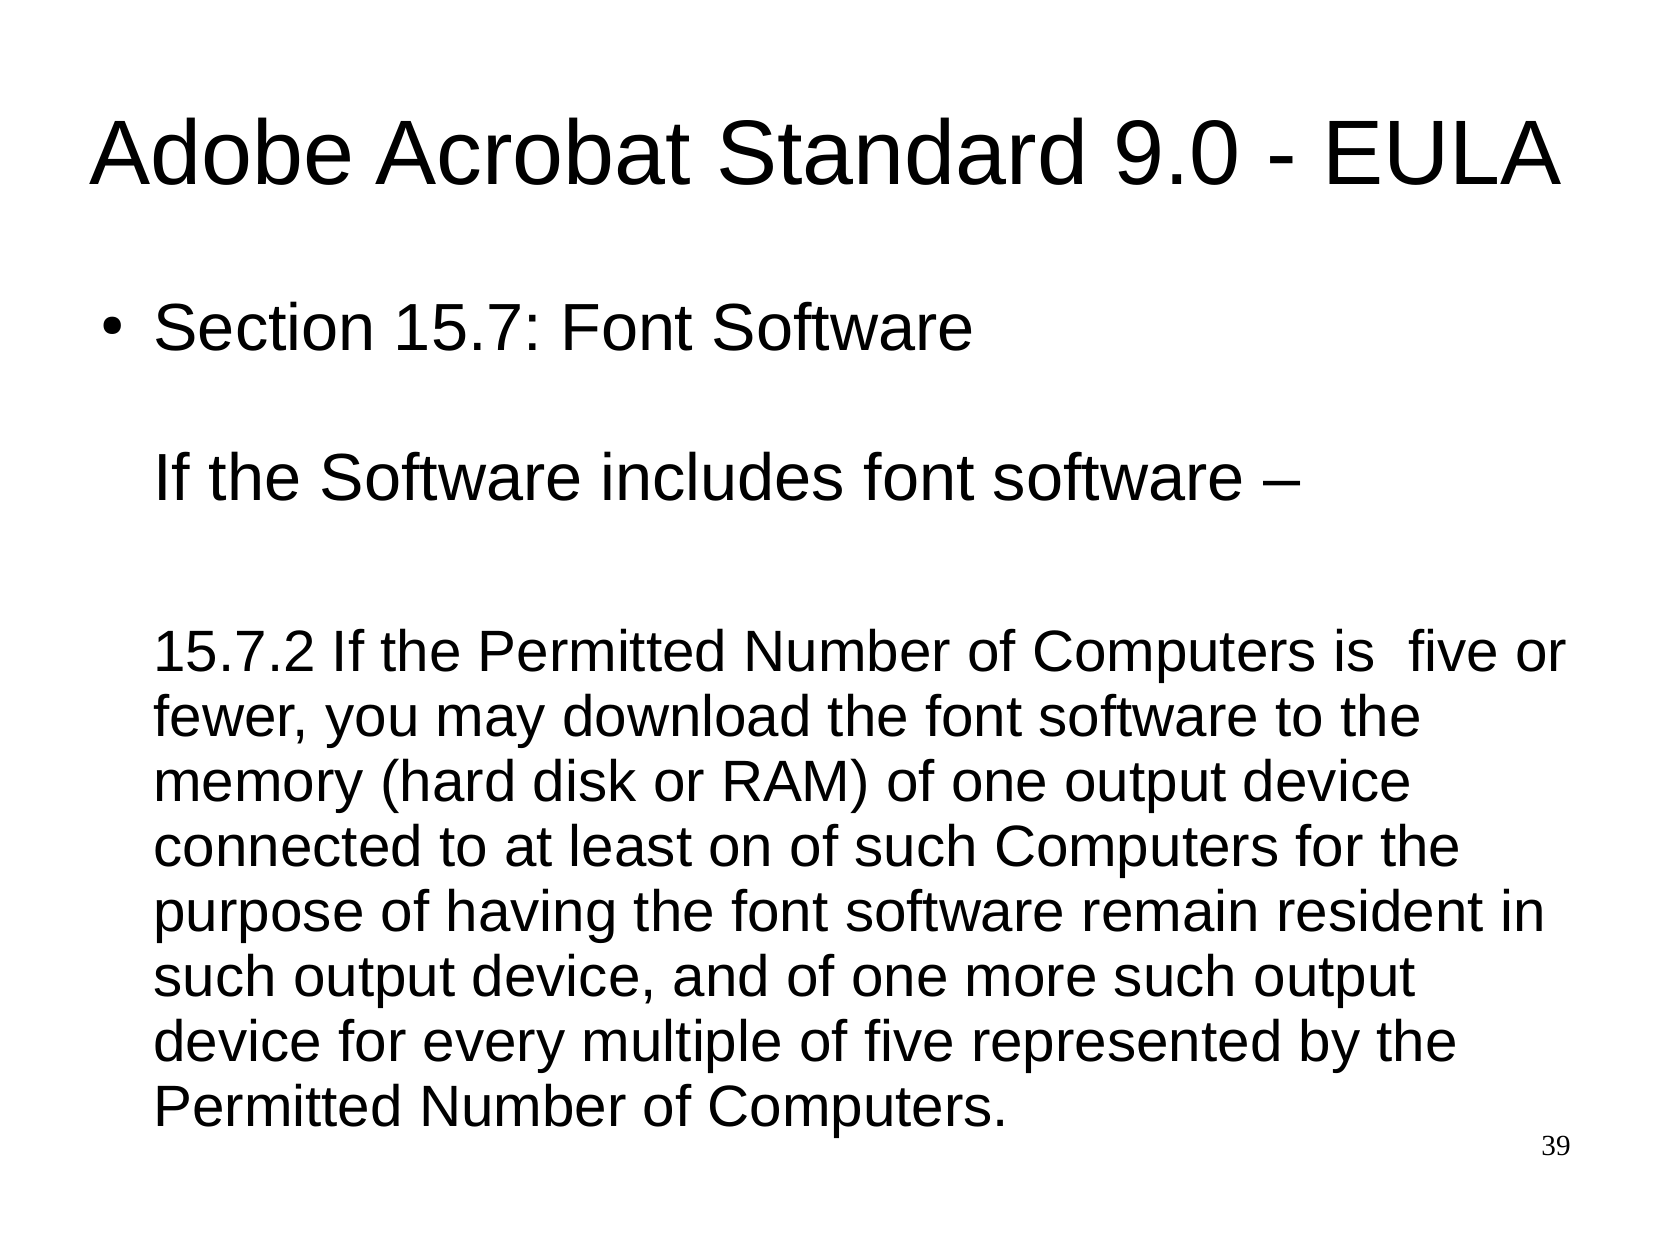

# Adobe Acrobat Standard 9.0 - EULA
Section 15.7: Font Software
If the Software includes font software –
15.7.2 If the Permitted Number of Computers is five or fewer, you may download the font software to the memory (hard disk or RAM) of one output device connected to at least on of such Computers for the purpose of having the font software remain resident in such output device, and of one more such output device for every multiple of five represented by the Permitted Number of Computers.
39